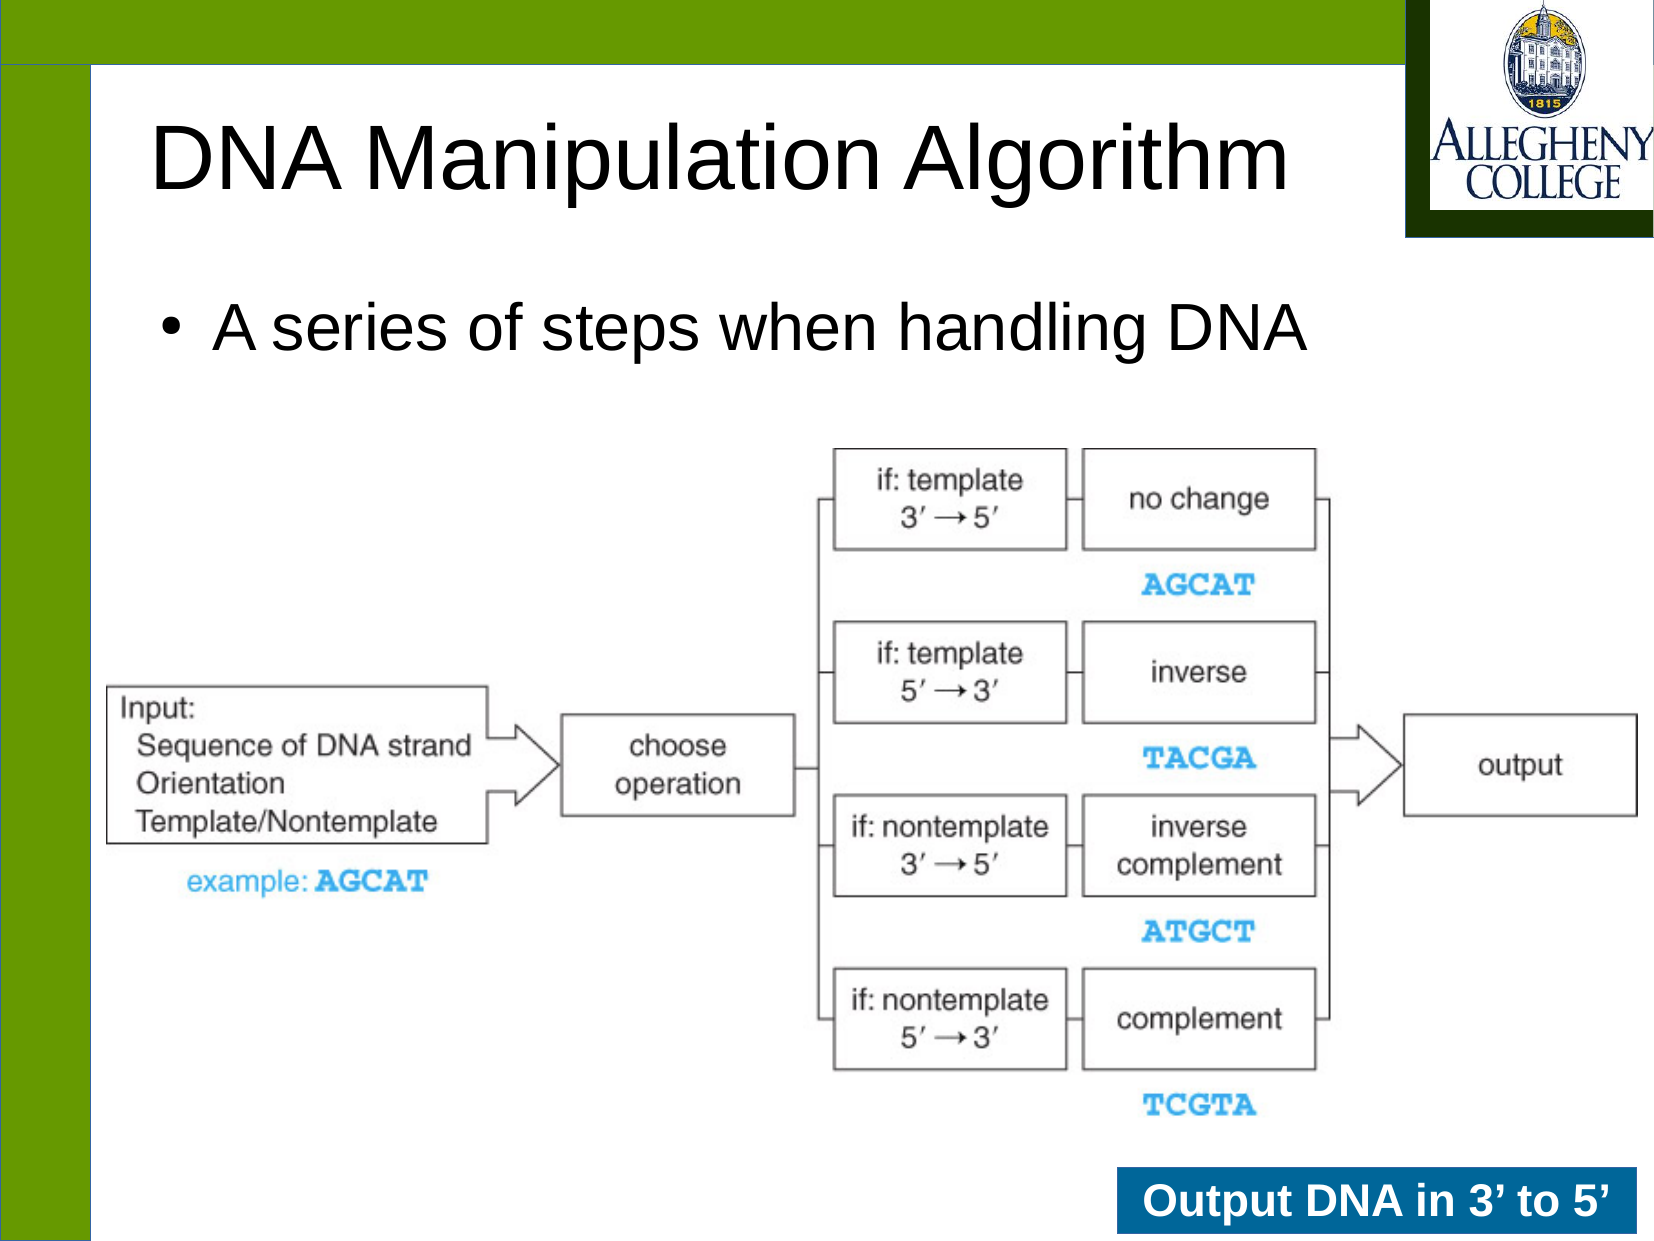

# DNA Manipulation Algorithm
A series of steps when handling DNA
Output DNA in 3’ to 5’